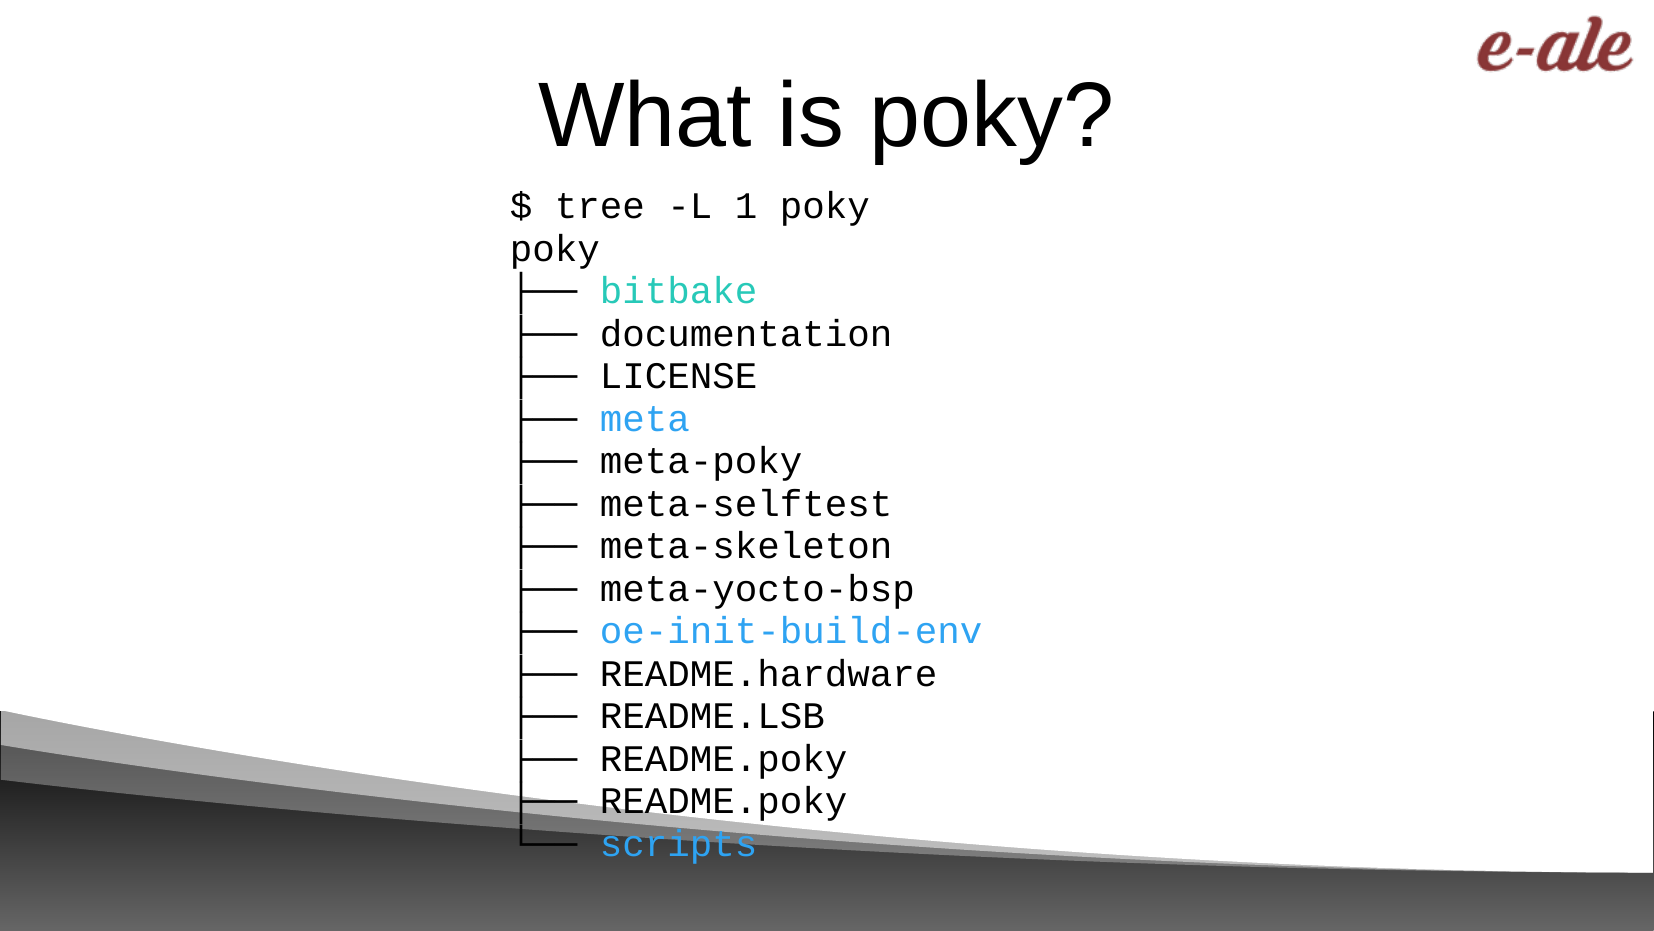

# What is poky?
$ tree -L 1 poky
poky
├── bitbake
├── documentation
├── LICENSE
├── meta
├── meta-poky
├── meta-selftest
├── meta-skeleton
├── meta-yocto-bsp
├── oe-init-build-env
├── README.hardware
├── README.LSB
├── README.poky
├── README.poky
└── scripts